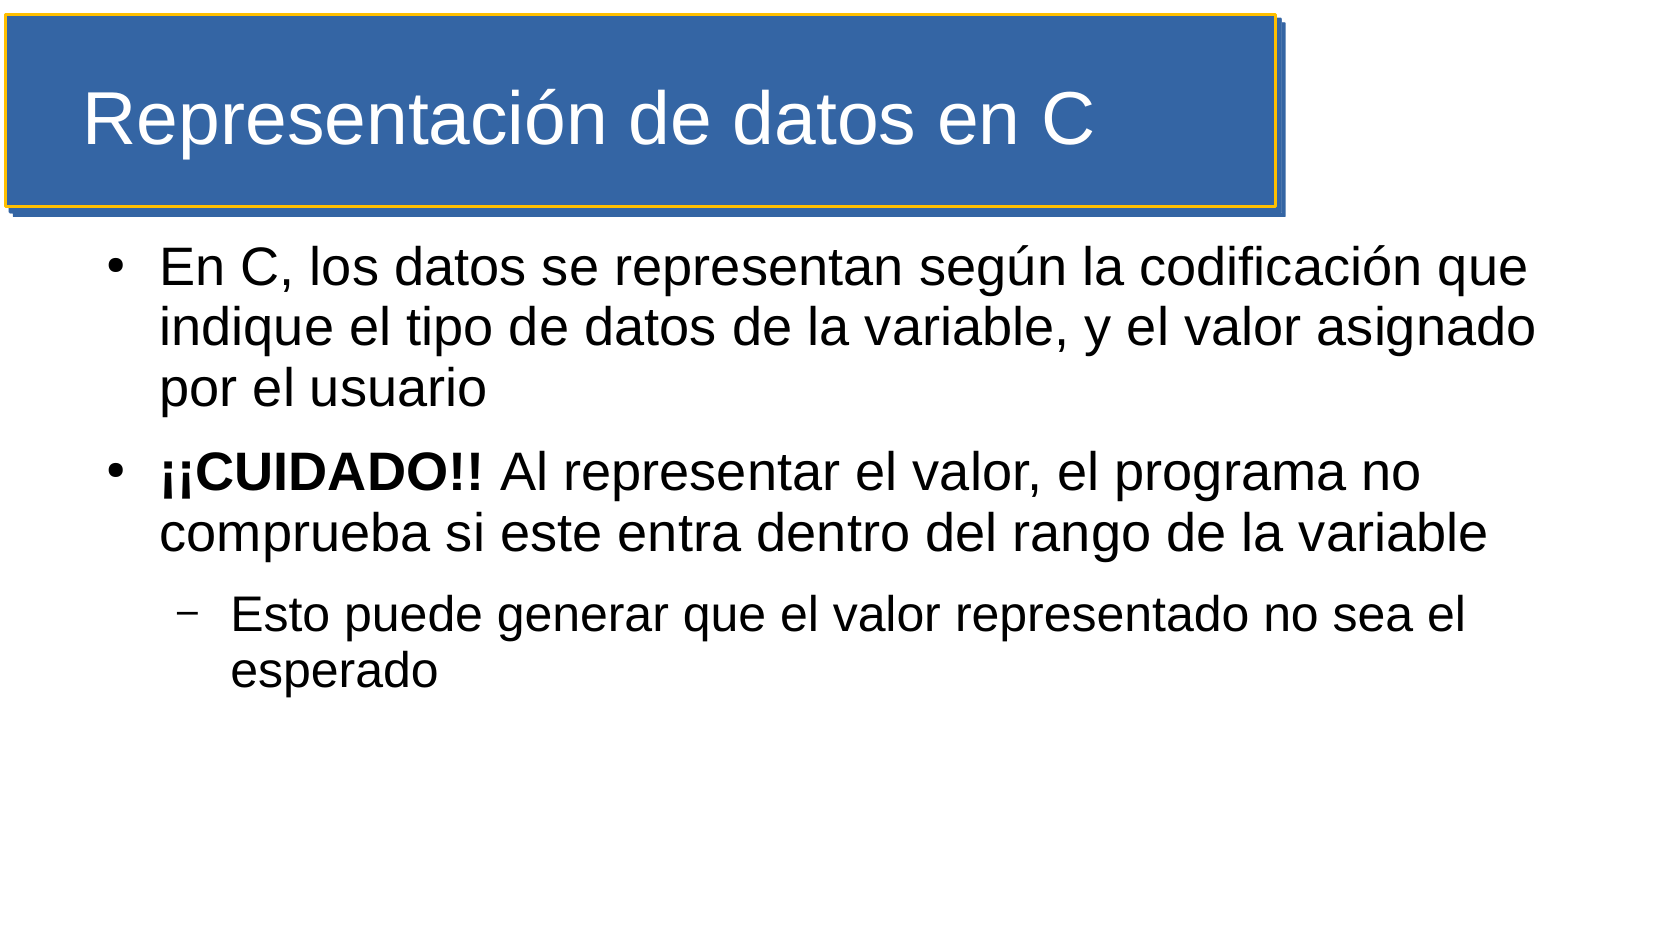

# Representación de datos en C
En C, los datos se representan según la codificación que indique el tipo de datos de la variable, y el valor asignado por el usuario
¡¡CUIDADO!! Al representar el valor, el programa no comprueba si este entra dentro del rango de la variable
Esto puede generar que el valor representado no sea el esperado